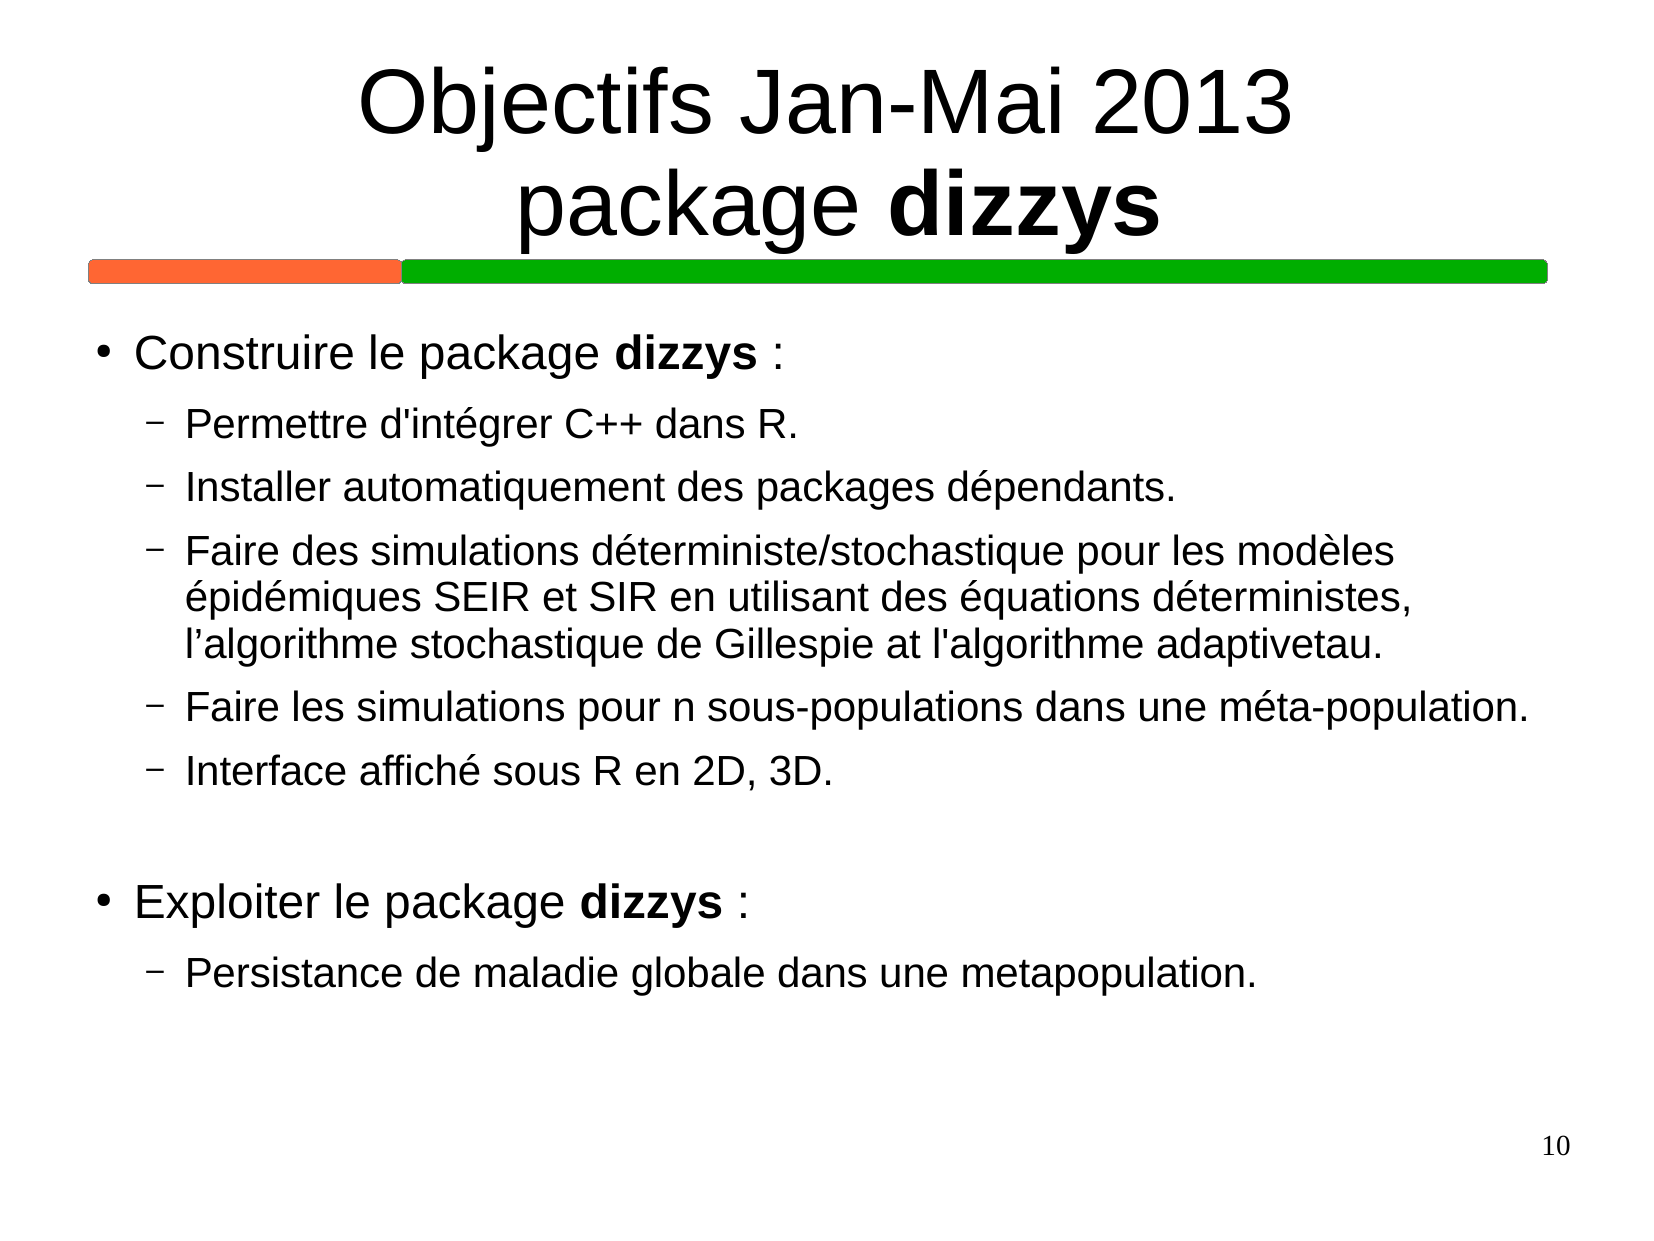

# Objectifs Jan-Mai 2013 package dizzys
Construire le package dizzys :
Permettre d'intégrer C++ dans R.
Installer automatiquement des packages dépendants.
Faire des simulations déterministe/stochastique pour les modèles épidémiques SEIR et SIR en utilisant des équations déterministes, l’algorithme stochastique de Gillespie at l'algorithme adaptivetau.
Faire les simulations pour n sous-populations dans une méta-population.
Interface affiché sous R en 2D, 3D.
Exploiter le package dizzys :
Persistance de maladie globale dans une metapopulation.
10